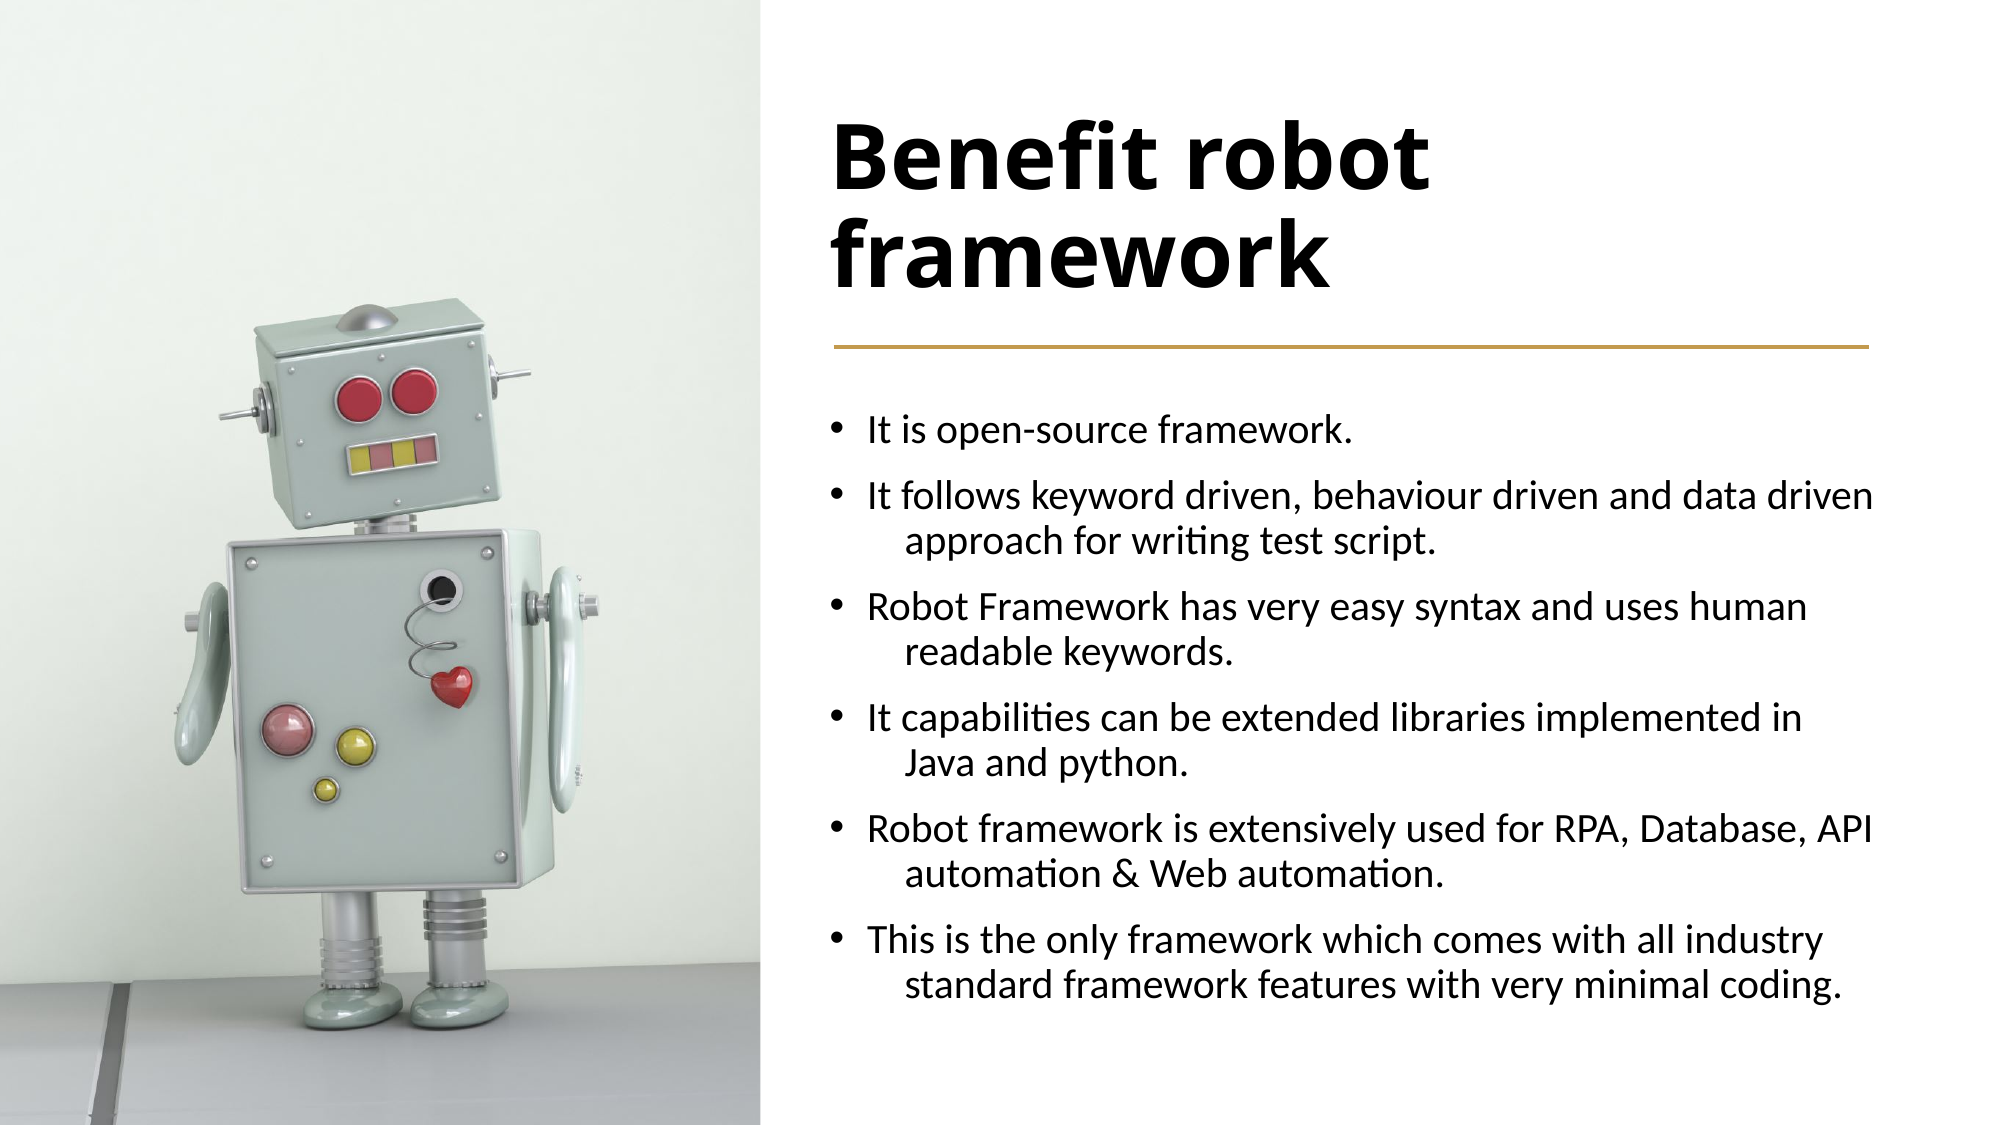

# Benefit robot framework
It is open-source framework.
It follows keyword driven, behaviour driven and data driven approach for writing test script.
Robot Framework has very easy syntax and uses human readable keywords.
It capabilities can be extended libraries implemented in Java and python.
Robot framework is extensively used for RPA, Database, API automation & Web automation.
This is the only framework which comes with all industry standard framework features with very minimal coding.